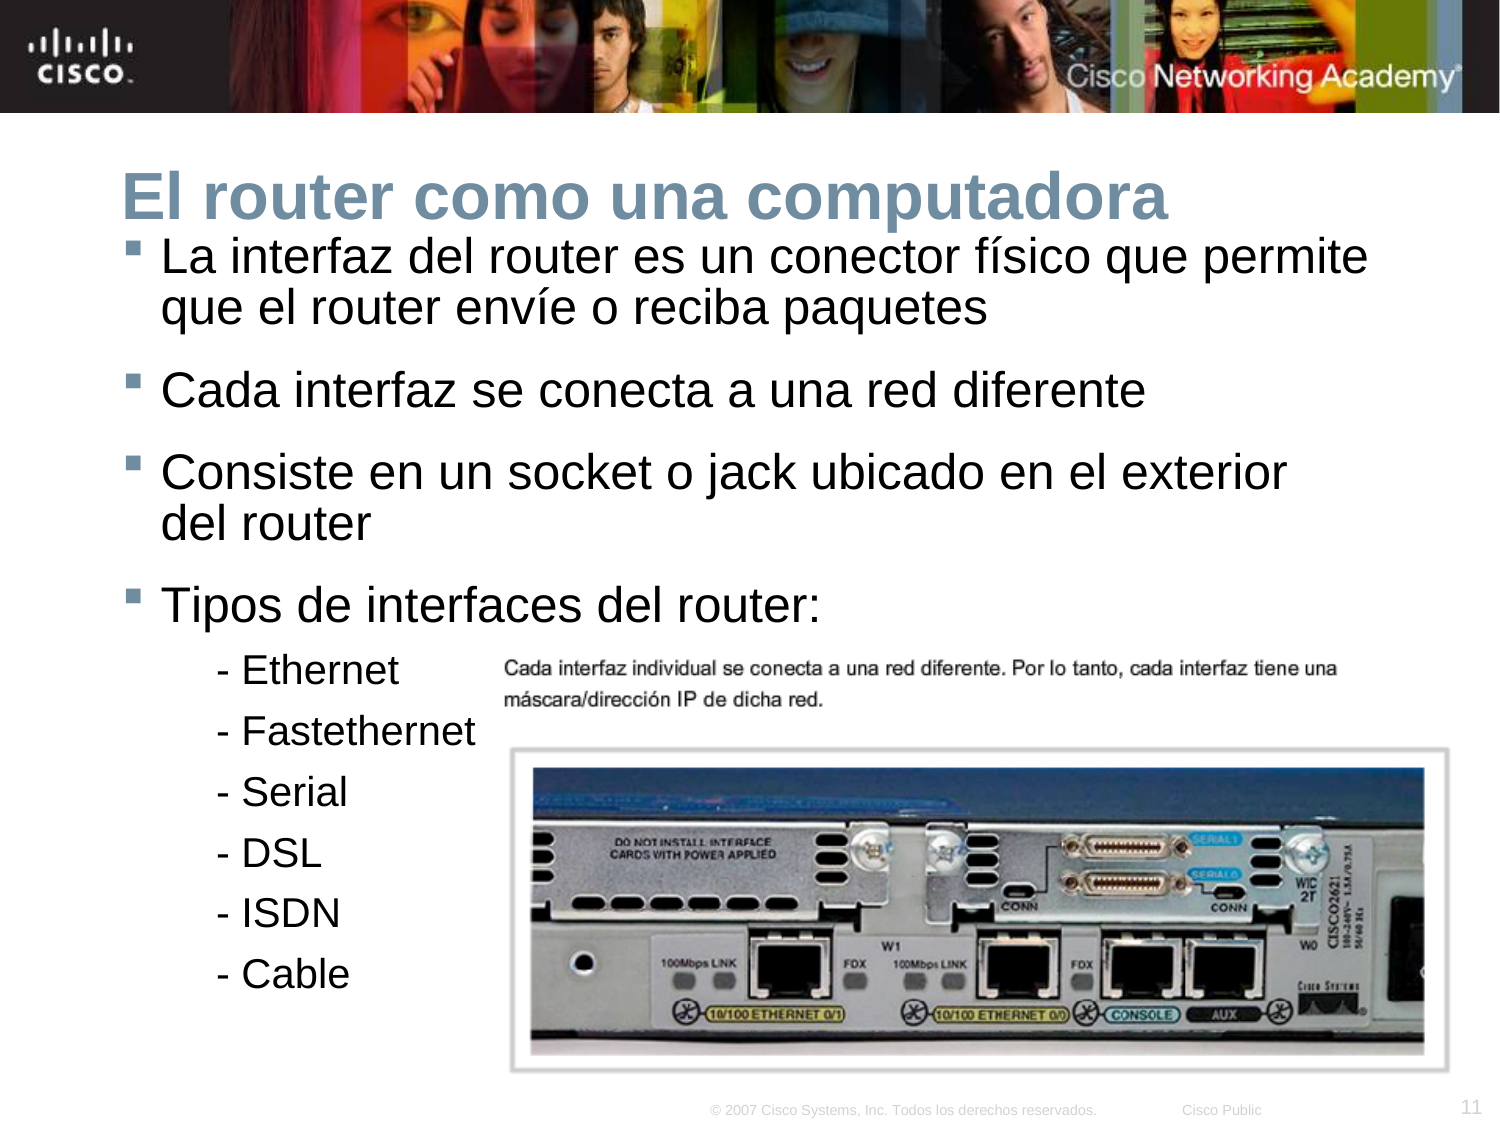

# El router como una computadora
La interfaz del router es un conector físico que permite que el router envíe o reciba paquetes
Cada interfaz se conecta a una red diferente
Consiste en un socket o jack ubicado en el exterior
del router
Tipos de interfaces del router:
- Ethernet
- Fastethernet
- Serial
- DSL
- ISDN
- Cable